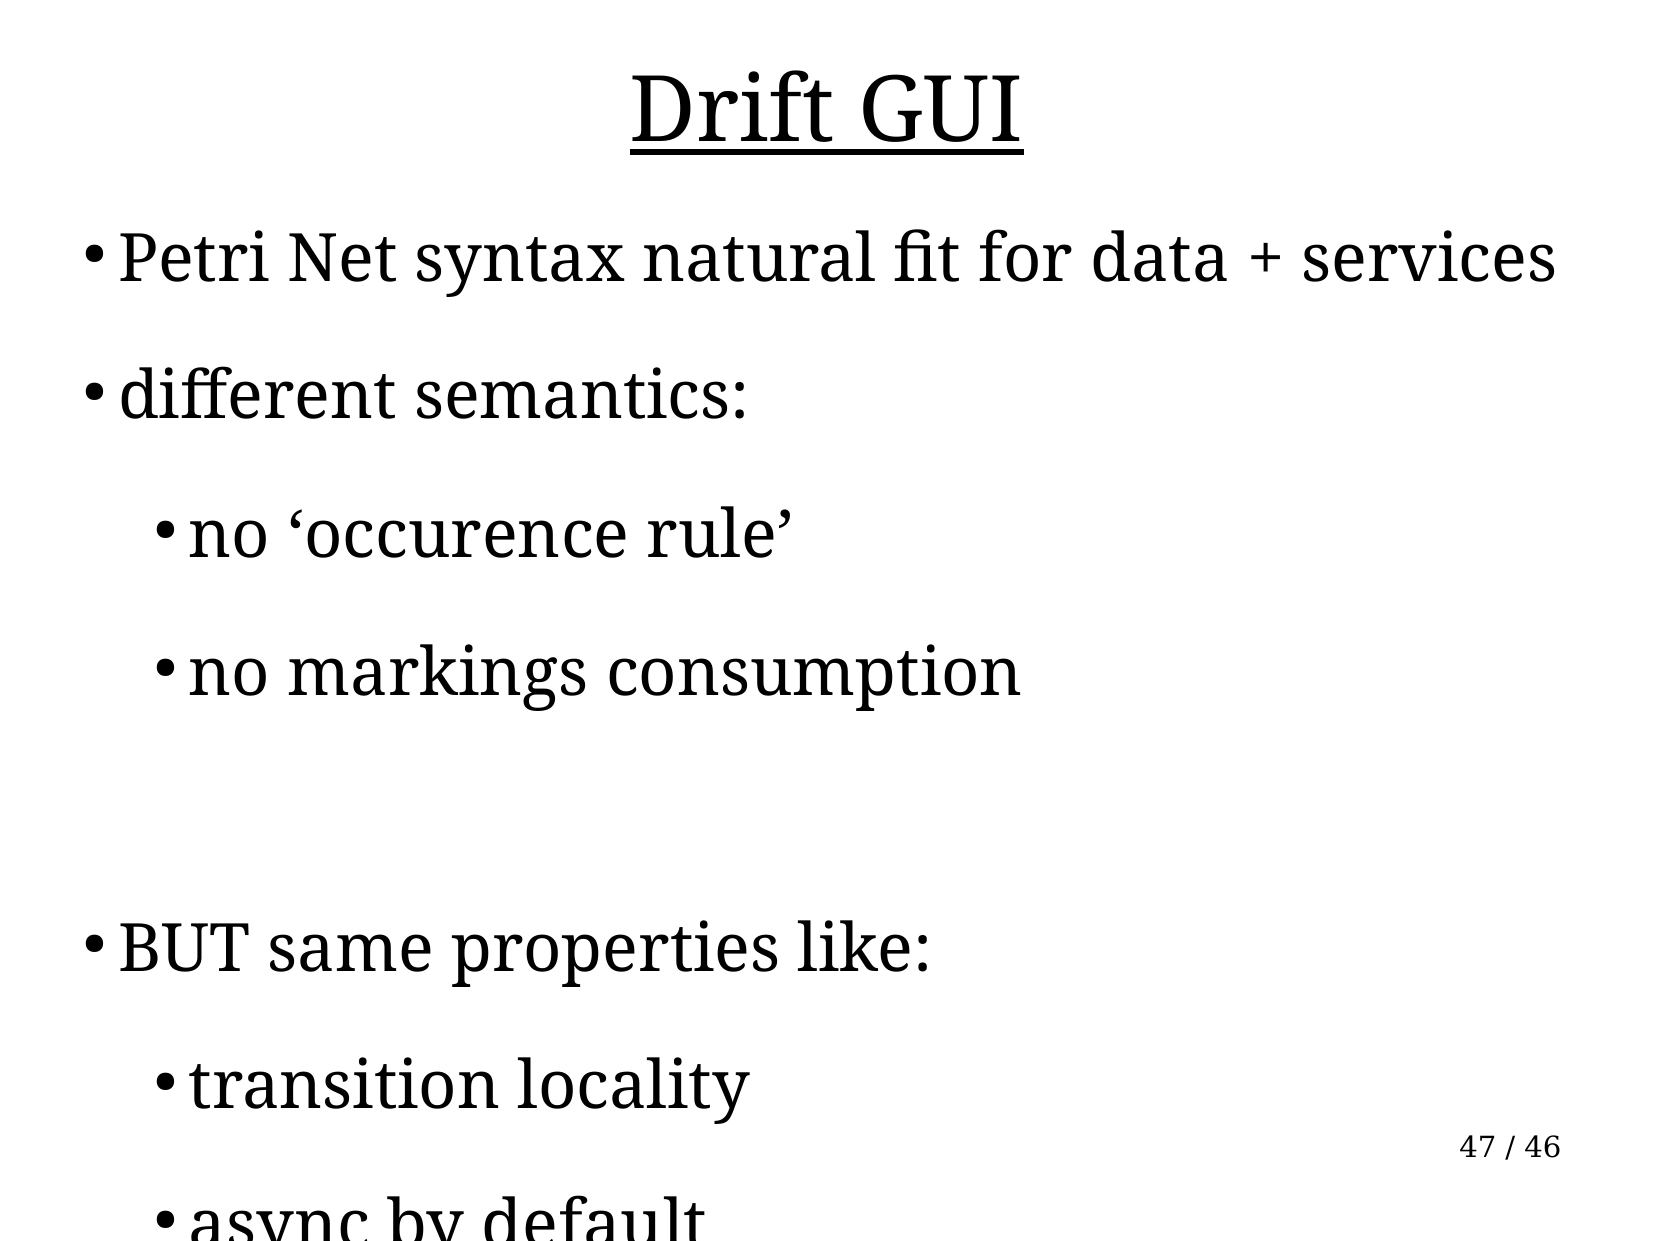

# Drift GUI
Petri Net syntax natural fit for data + services
different semantics:
no ‘occurence rule’
no markings consumption
BUT same properties like:
transition locality
async by default
47